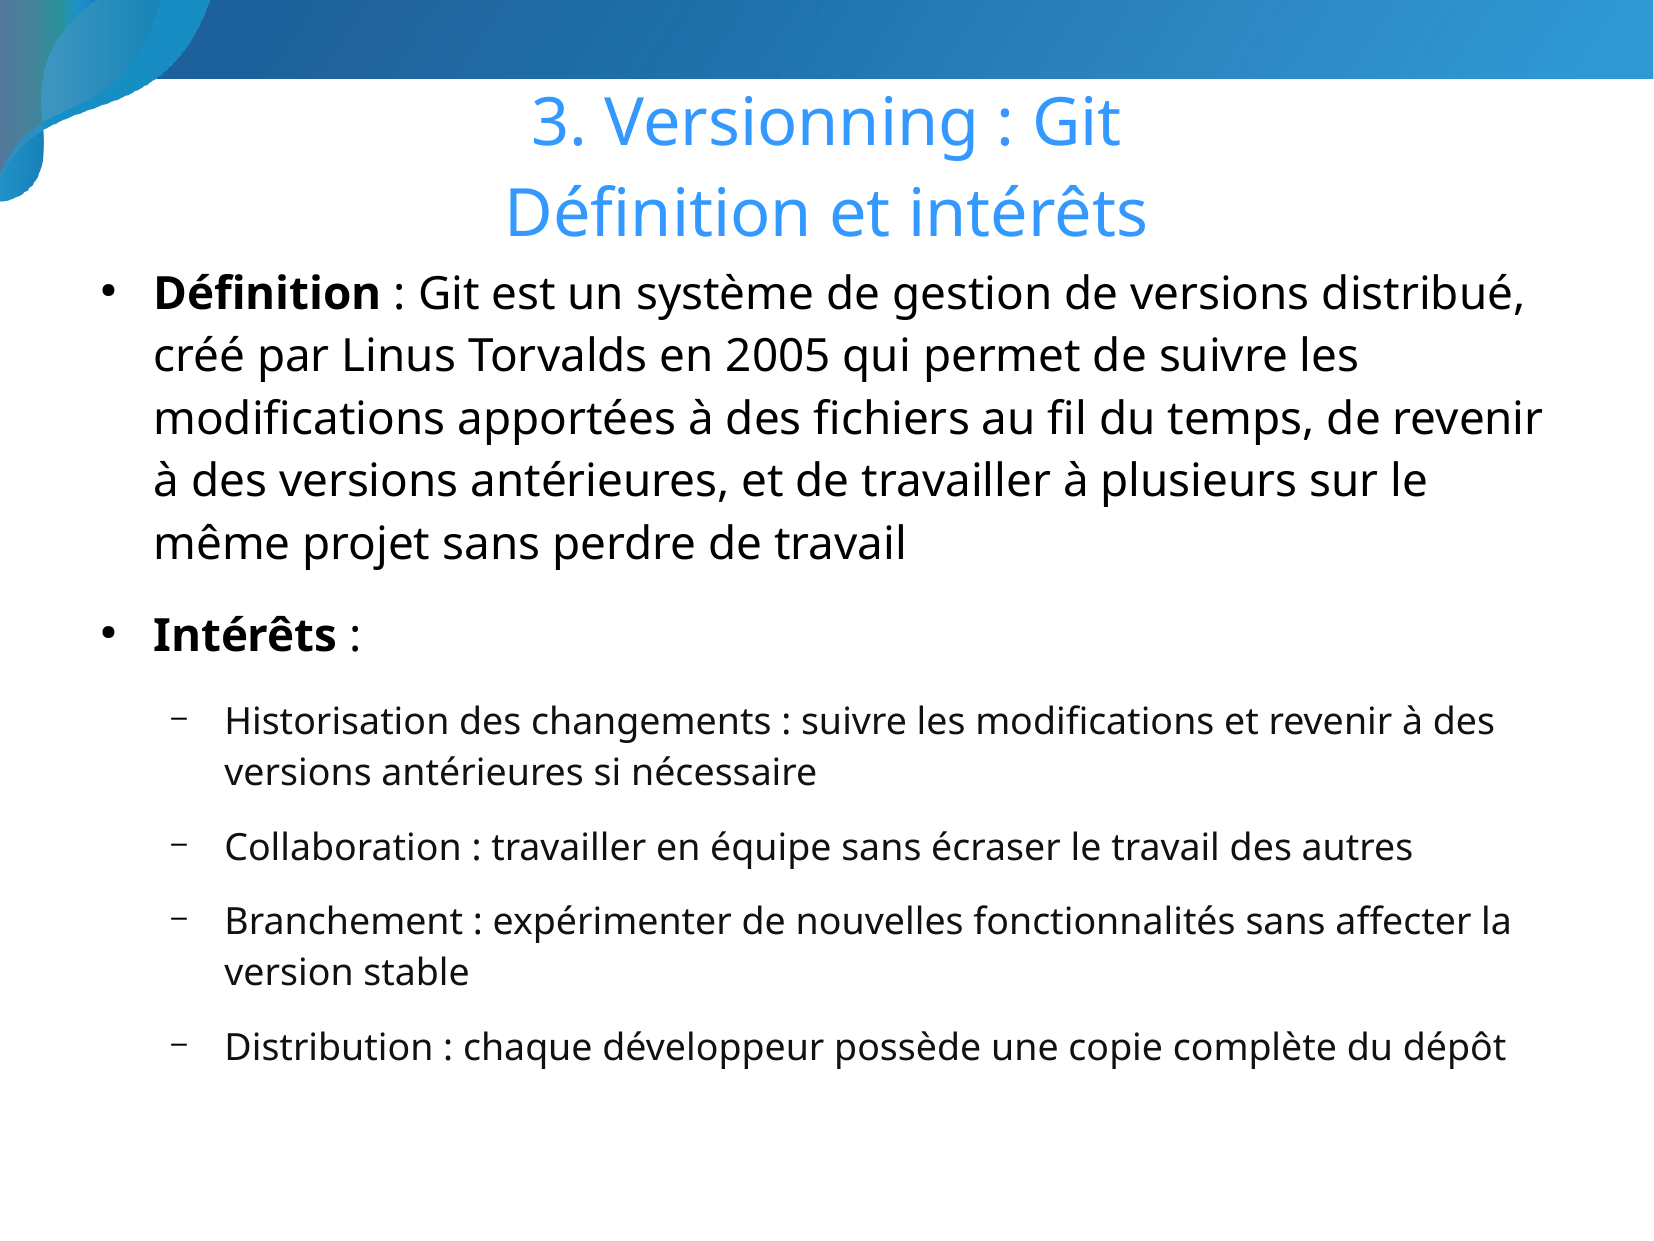

# 3. Versionning : Git Définition et intérêts
Définition : Git est un système de gestion de versions distribué, créé par Linus Torvalds en 2005 qui permet de suivre les modifications apportées à des fichiers au fil du temps, de revenir à des versions antérieures, et de travailler à plusieurs sur le même projet sans perdre de travail
Intérêts :
Historisation des changements : suivre les modifications et revenir à des versions antérieures si nécessaire
Collaboration : travailler en équipe sans écraser le travail des autres
Branchement : expérimenter de nouvelles fonctionnalités sans affecter la version stable
Distribution : chaque développeur possède une copie complète du dépôt